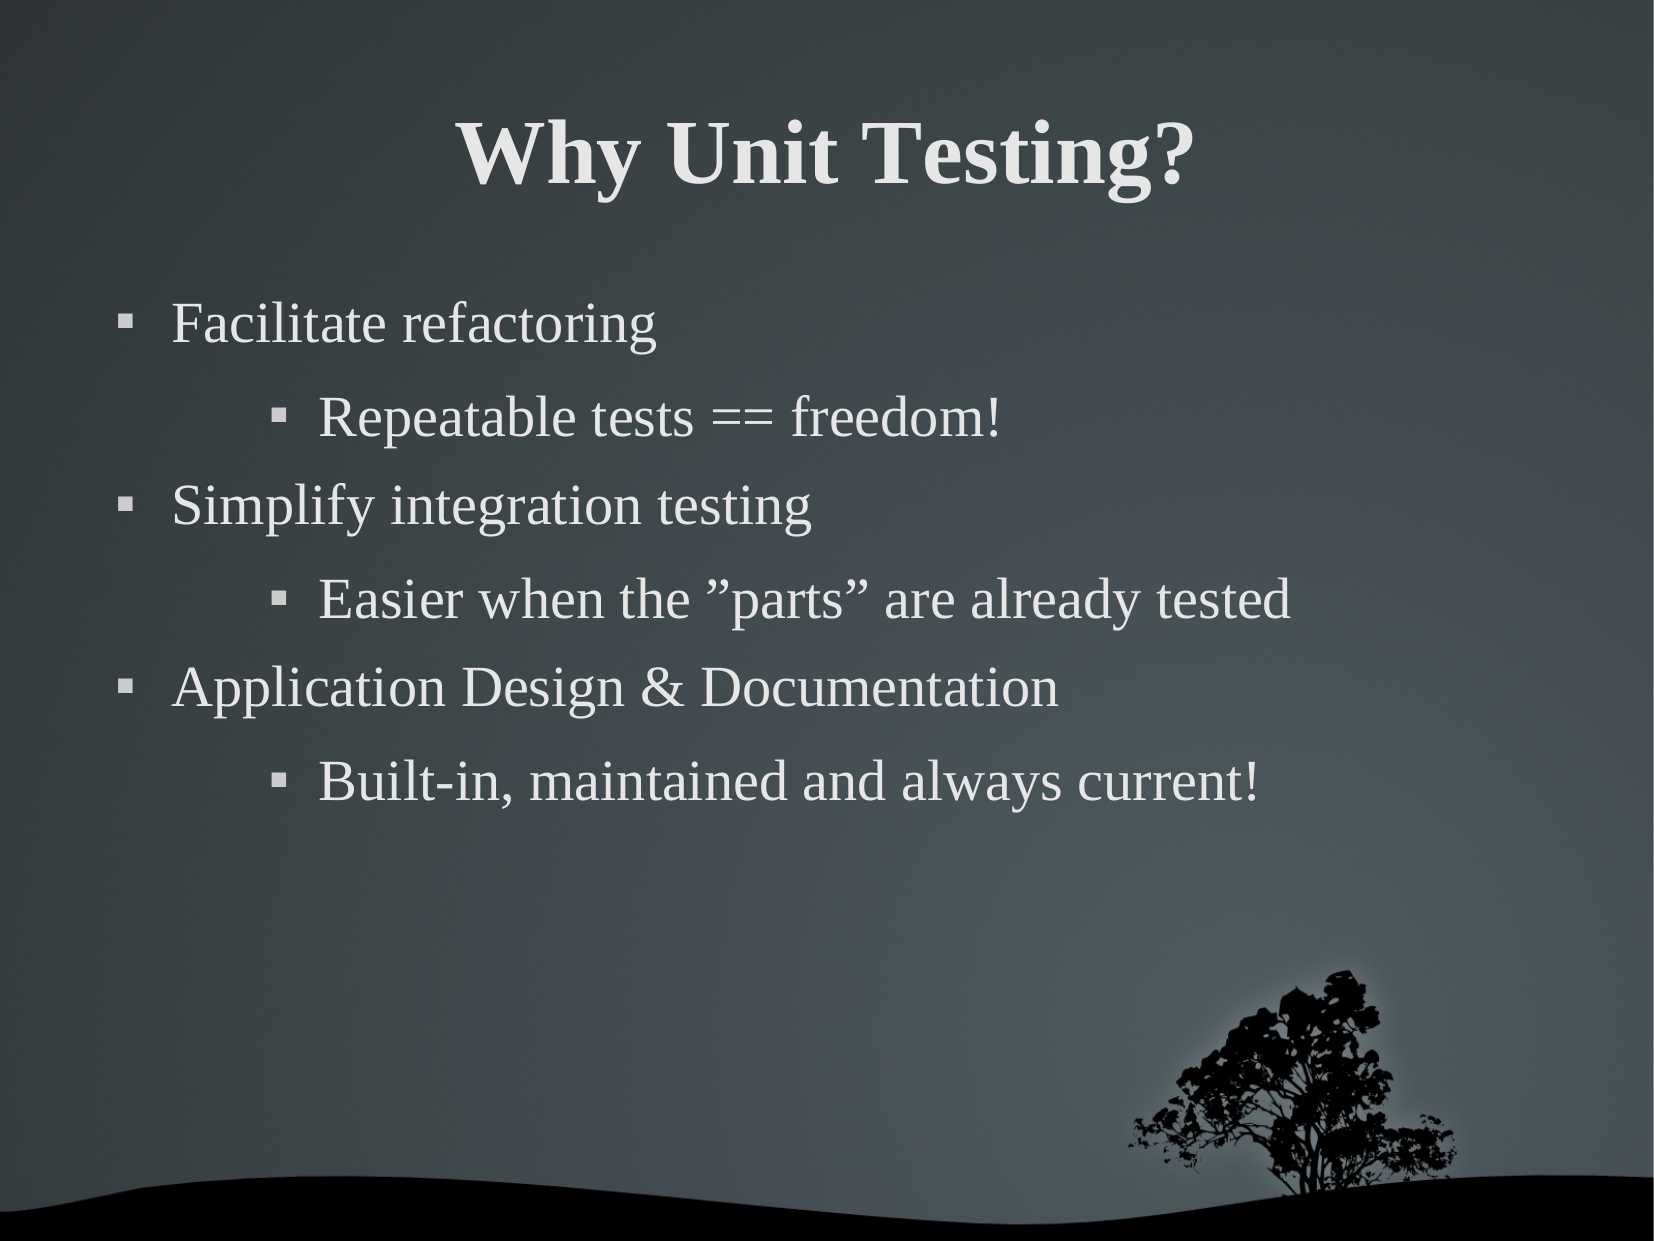

# Why Unit Testing?
Facilitate refactoring
Repeatable tests == freedom!
Simplify integration testing
Easier when the ”parts” are already tested
Application Design & Documentation
Built-in, maintained and always current!